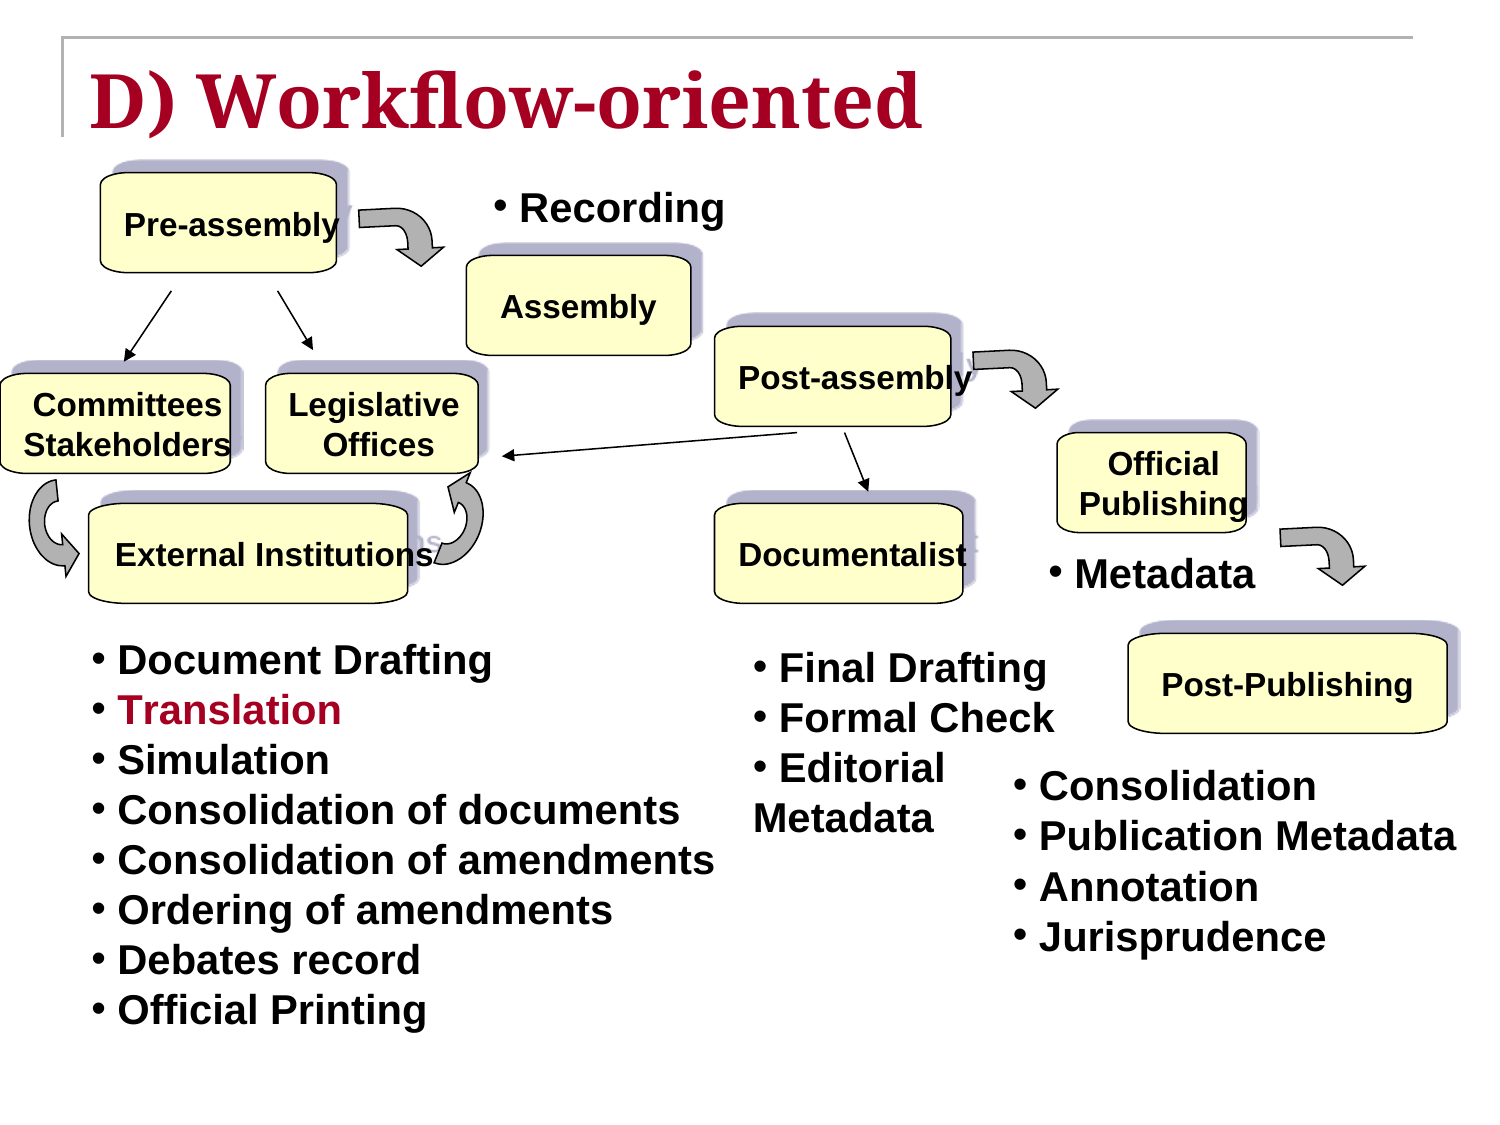

# D) Workflow-oriented
Pre-assembly
 Recording
Assembly
Post-assembly
Committees
Stakeholders
Legislative
Offices
Official
Publishing
External Institutions
Documentalist
 Metadata
 Document Drafting
 Translation
 Simulation
 Consolidation of documents
 Consolidation of amendments
 Ordering of amendments
 Debates record
 Official Printing
 Final Drafting
 Formal Check
 Editorial Metadata
Post-Publishing
 Consolidation
 Publication Metadata
 Annotation
 Jurisprudence